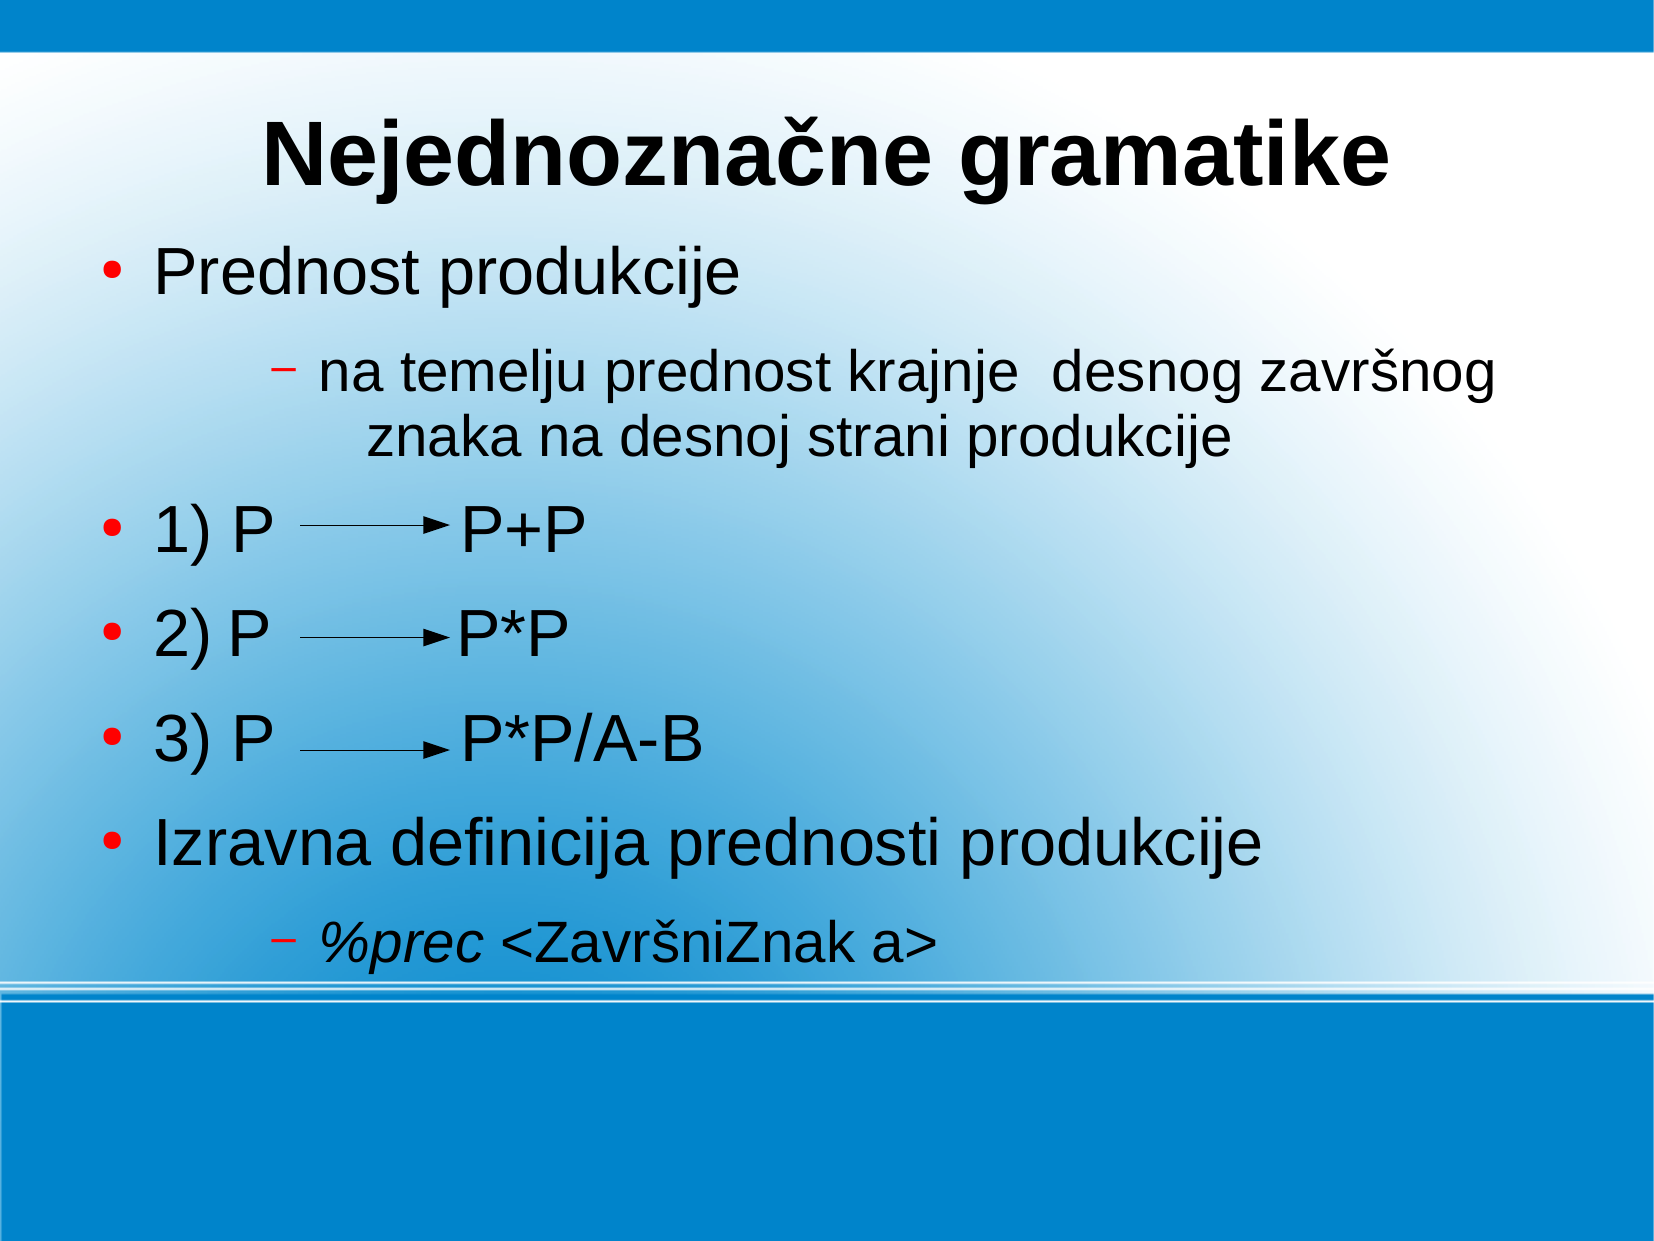

Nejednoznačne gramatike
# Prednost produkcije
na temelju prednost krajnje desnog završnog znaka na desnoj strani produkcije
1) P P+P
2)	P P*P
3) P P*P/A-B
Izravna definicija prednosti produkcije
%prec <ZavršniZnak a>